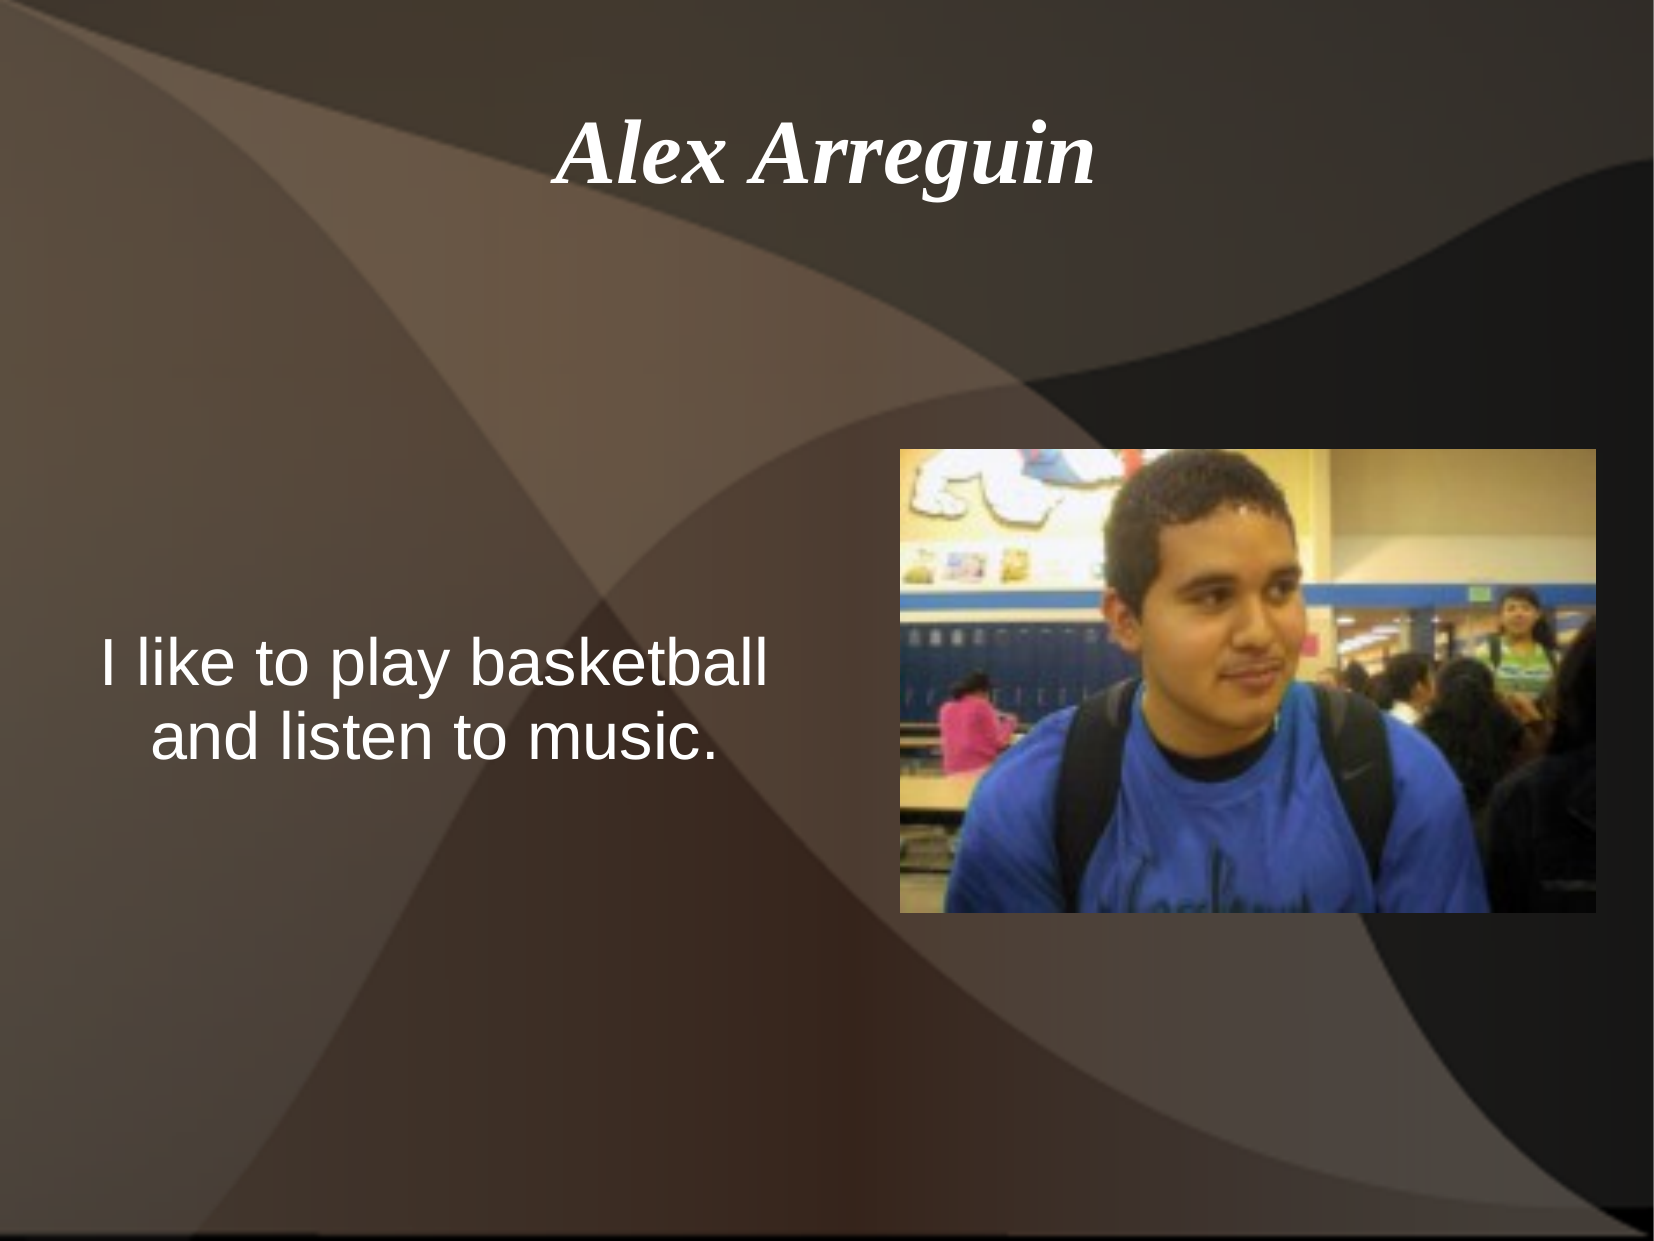

# Alex Arreguin
I like to play basketball and listen to music.